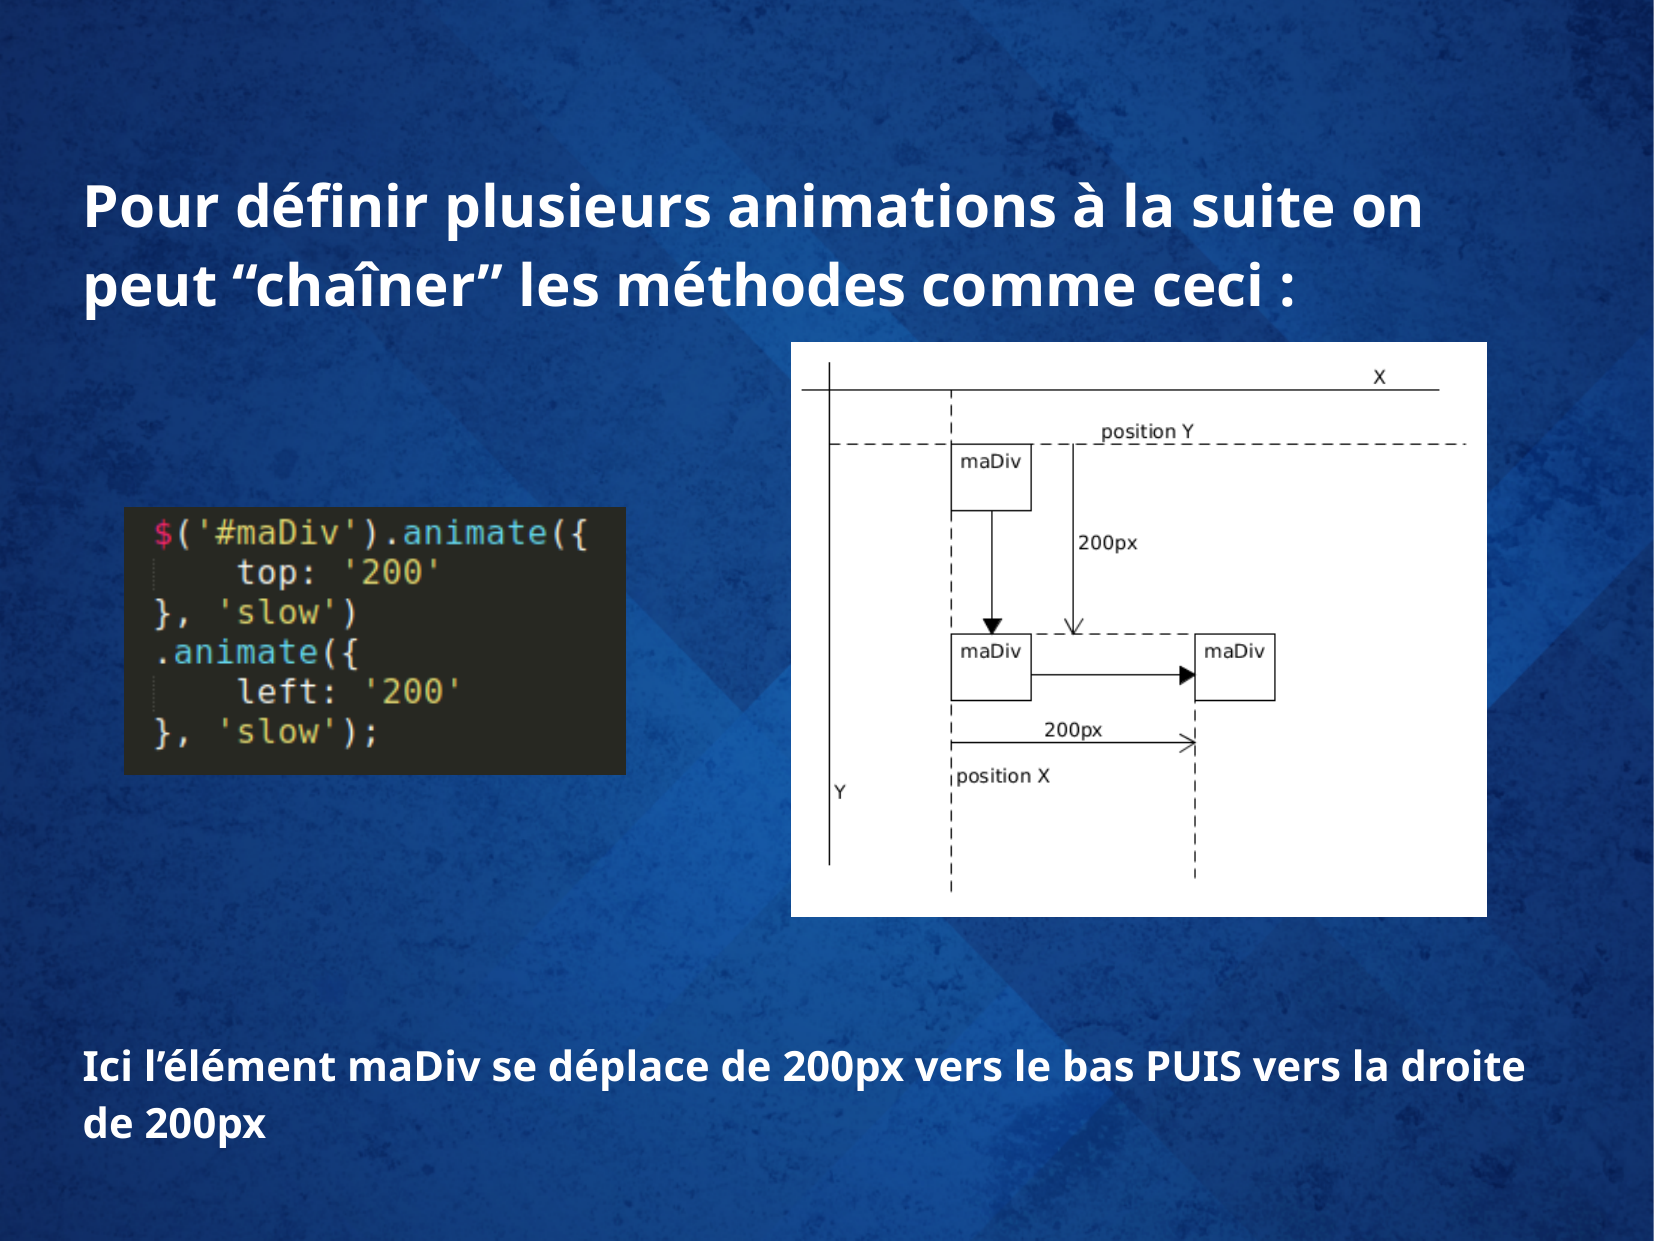

# Pour définir plusieurs animations à la suite on peut “chaîner” les méthodes comme ceci :
Ici l’élément maDiv se déplace de 200px vers le bas PUIS vers la droite de 200px